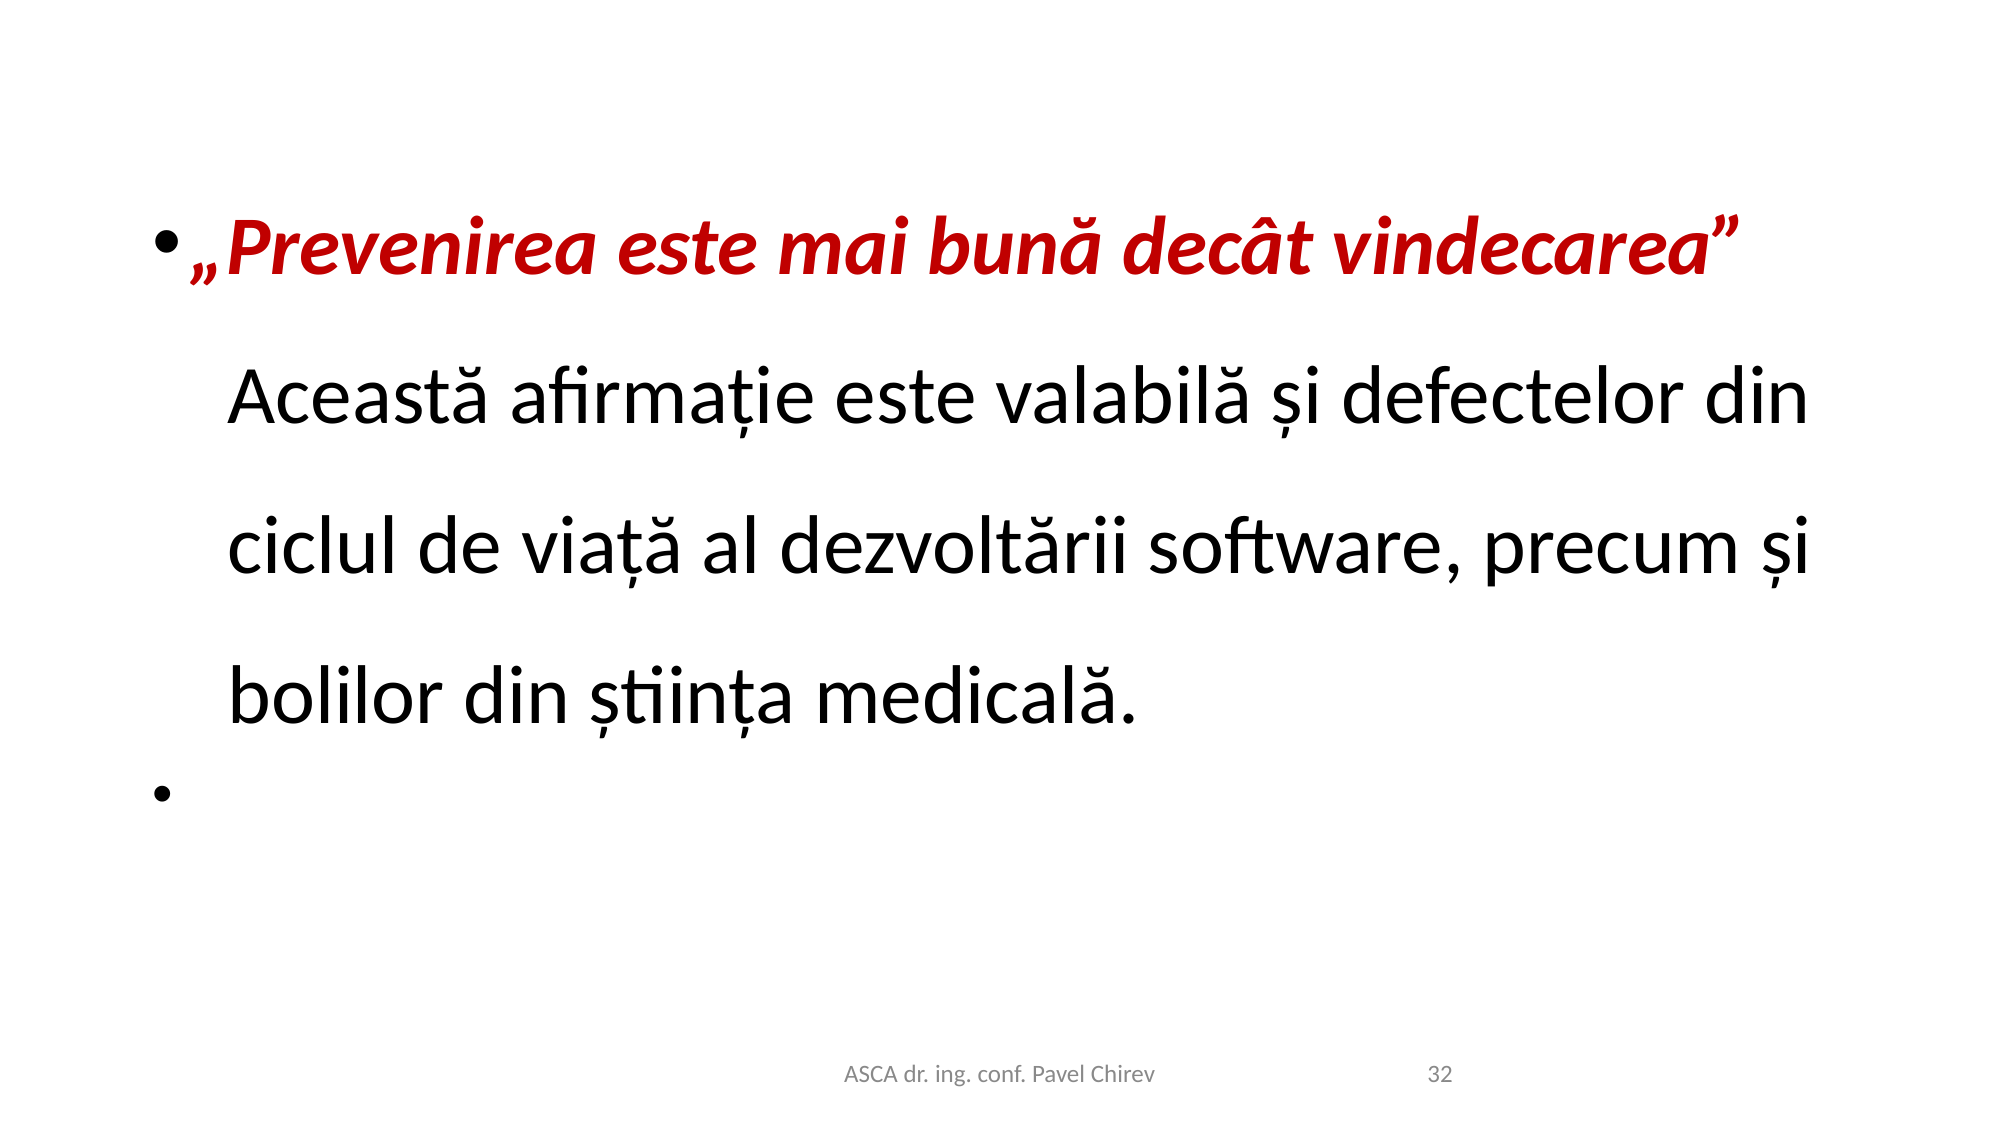

# „Prevenirea este mai bună decât vindecarea” Această afirmație este valabilă și defectelor din ciclul de viață al dezvoltării software, precum și bolilor din știința medicală.
ASCA dr. ing. conf. Pavel Chirev